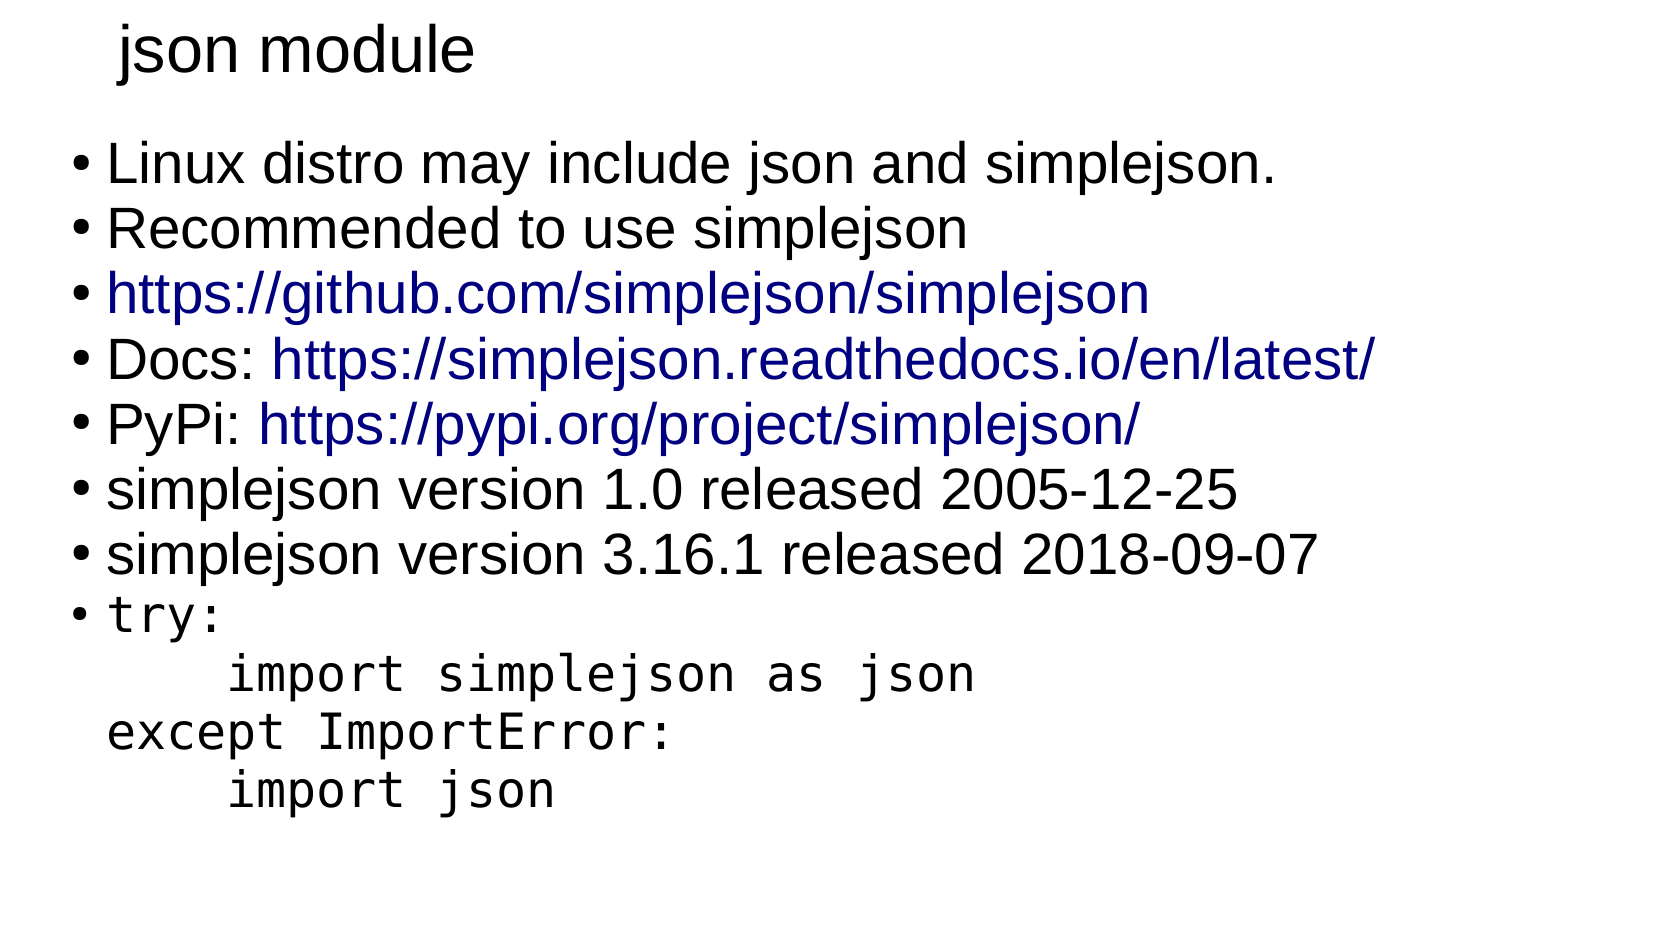

json module
Linux distro may include json and simplejson.
Recommended to use simplejson
https://github.com/simplejson/simplejson
Docs: https://simplejson.readthedocs.io/en/latest/
PyPi: https://pypi.org/project/simplejson/
simplejson version 1.0 released 2005-12-25
simplejson version 3.16.1 released 2018-09-07
try:
 import simplejson as json
except ImportError:
 import json